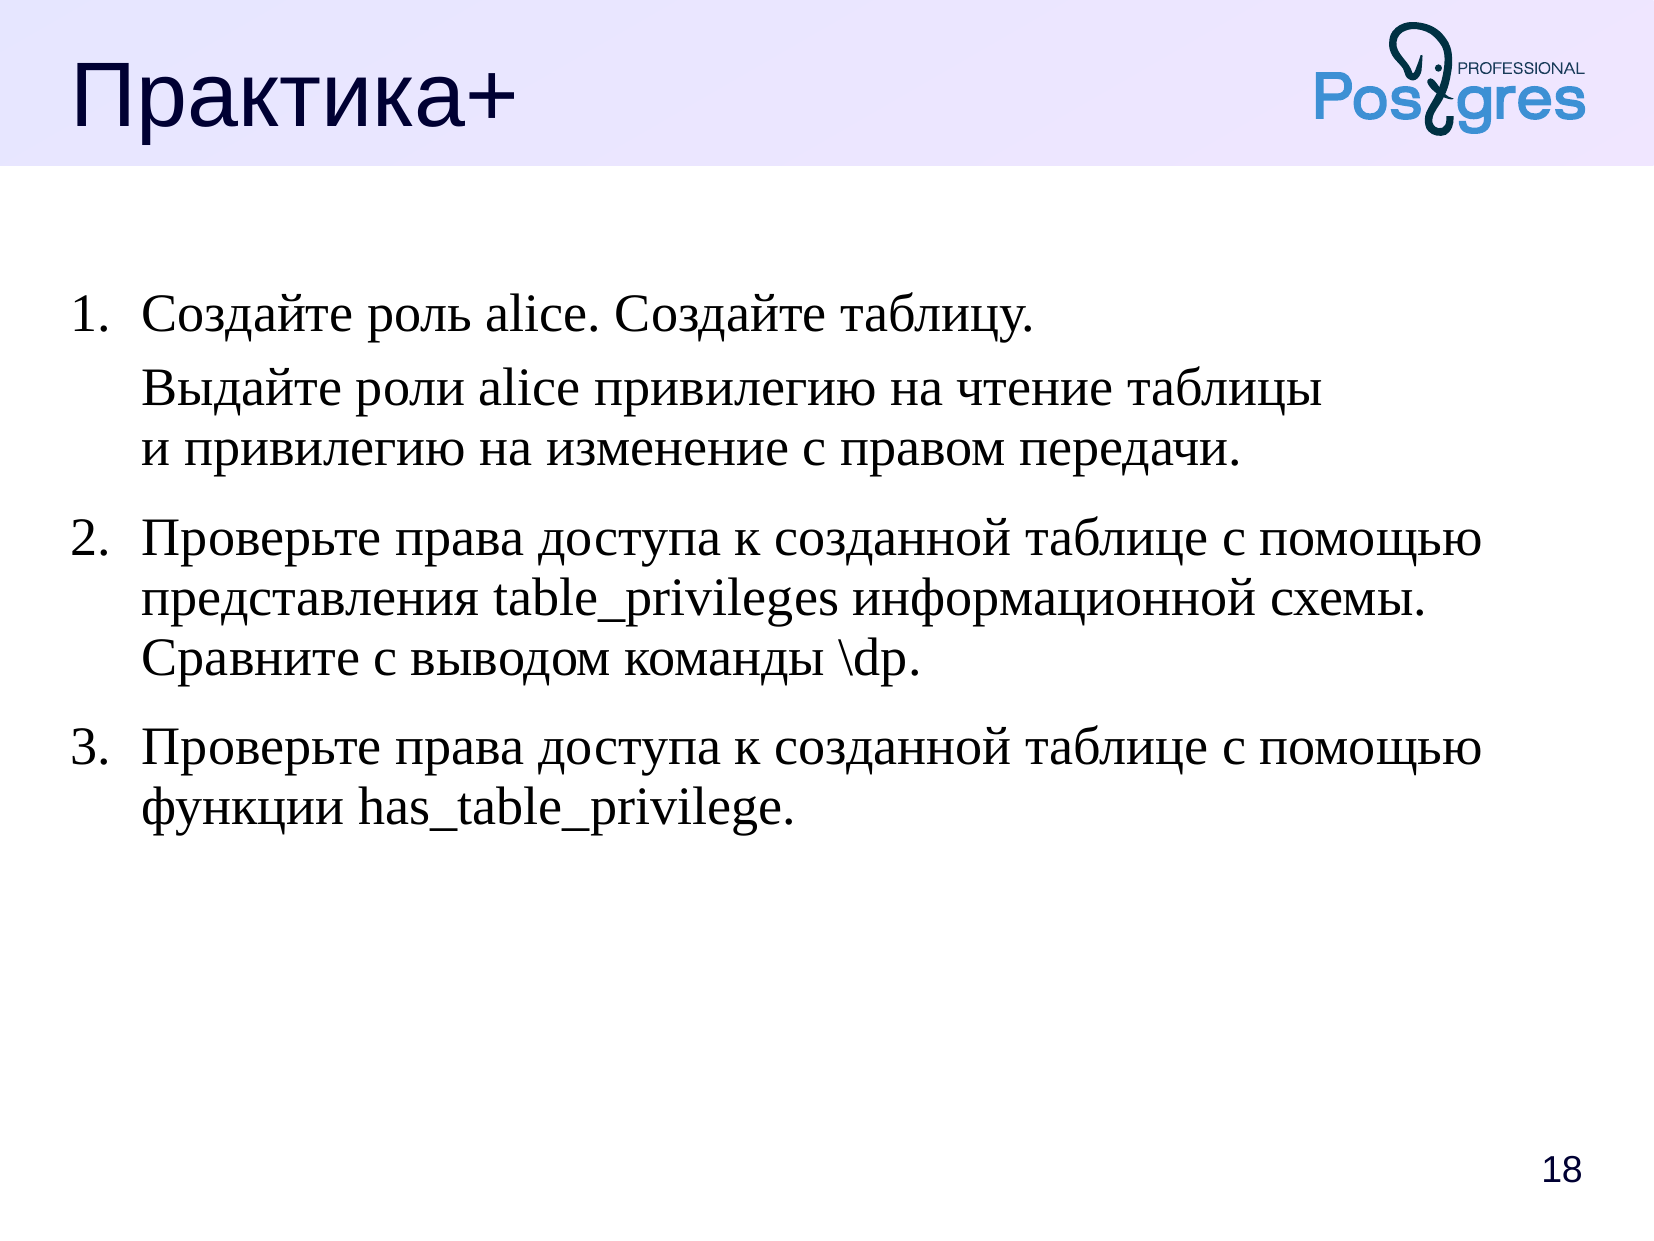

# Практика+
Создайте роль alice. Создайте таблицу.
Выдайте роли alice привилегию на чтение таблицы
и привилегию на изменение с правом передачи.
Проверьте права доступа к созданной таблице с помощью представления table_privileges информационной схемы.
Сравните с выводом команды \dp.
Проверьте права доступа к созданной таблице с помощью функции has_table_privilege.